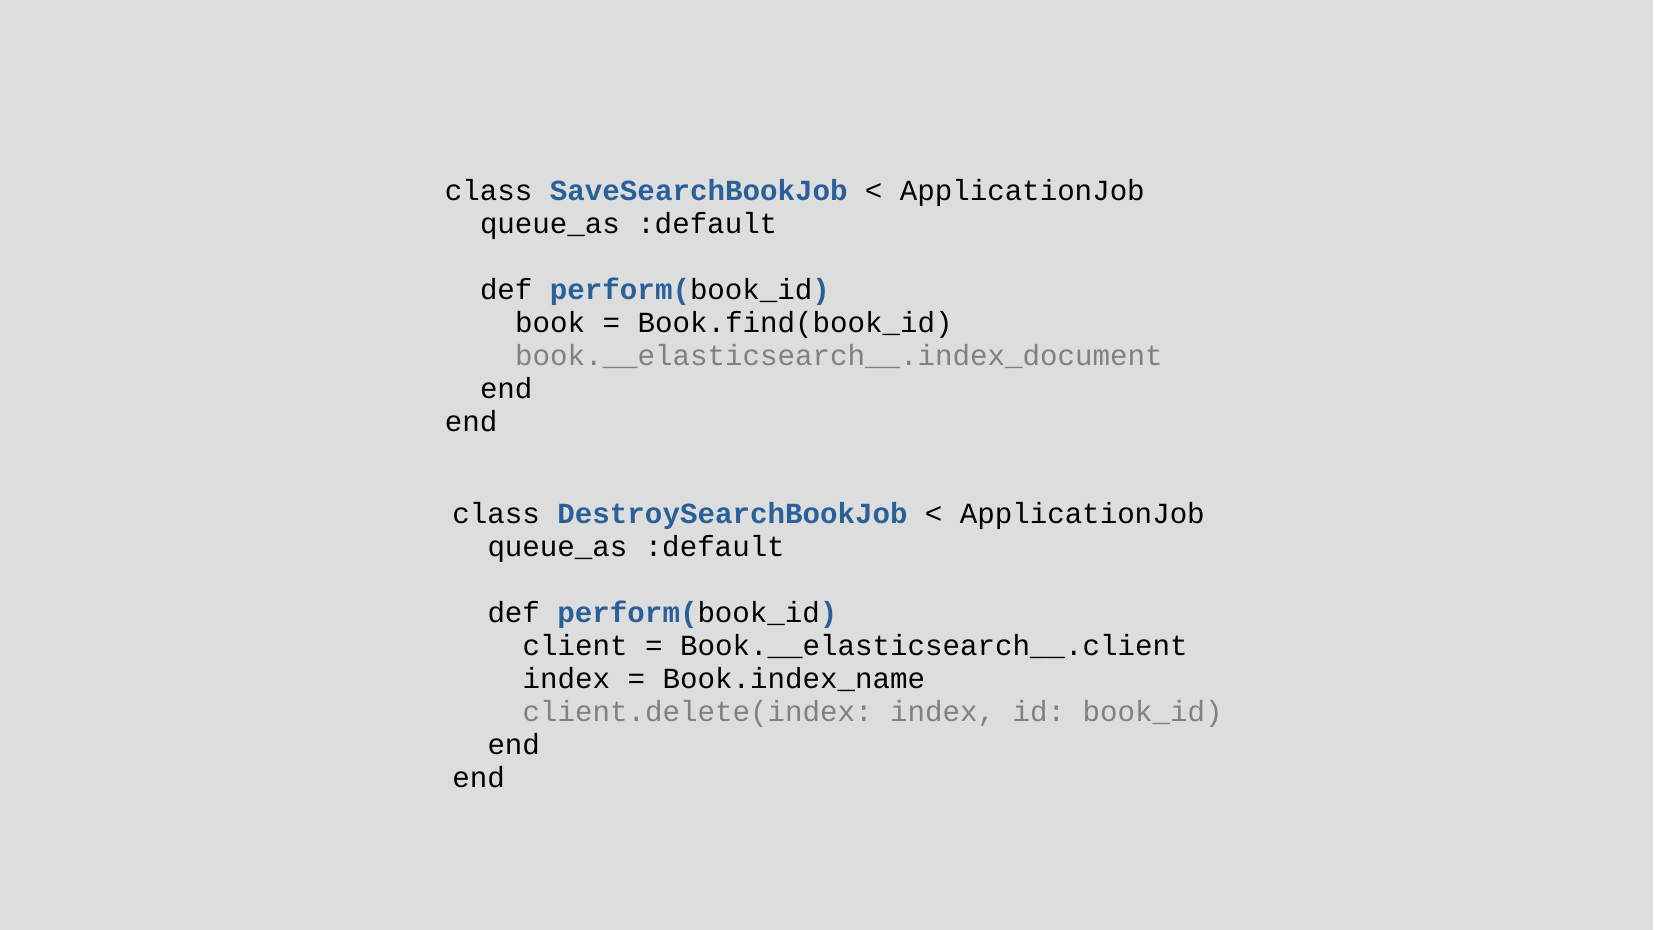

class SaveSearchBookJob < ApplicationJob
 queue_as :default
 def perform(book_id)
 book = Book.find(book_id)
 book.__elasticsearch__.index_document
 end
end
class DestroySearchBookJob < ApplicationJob
 queue_as :default
 def perform(book_id)
 client = Book.__elasticsearch__.client
 index = Book.index_name
 client.delete(index: index, id: book_id)
 end
end